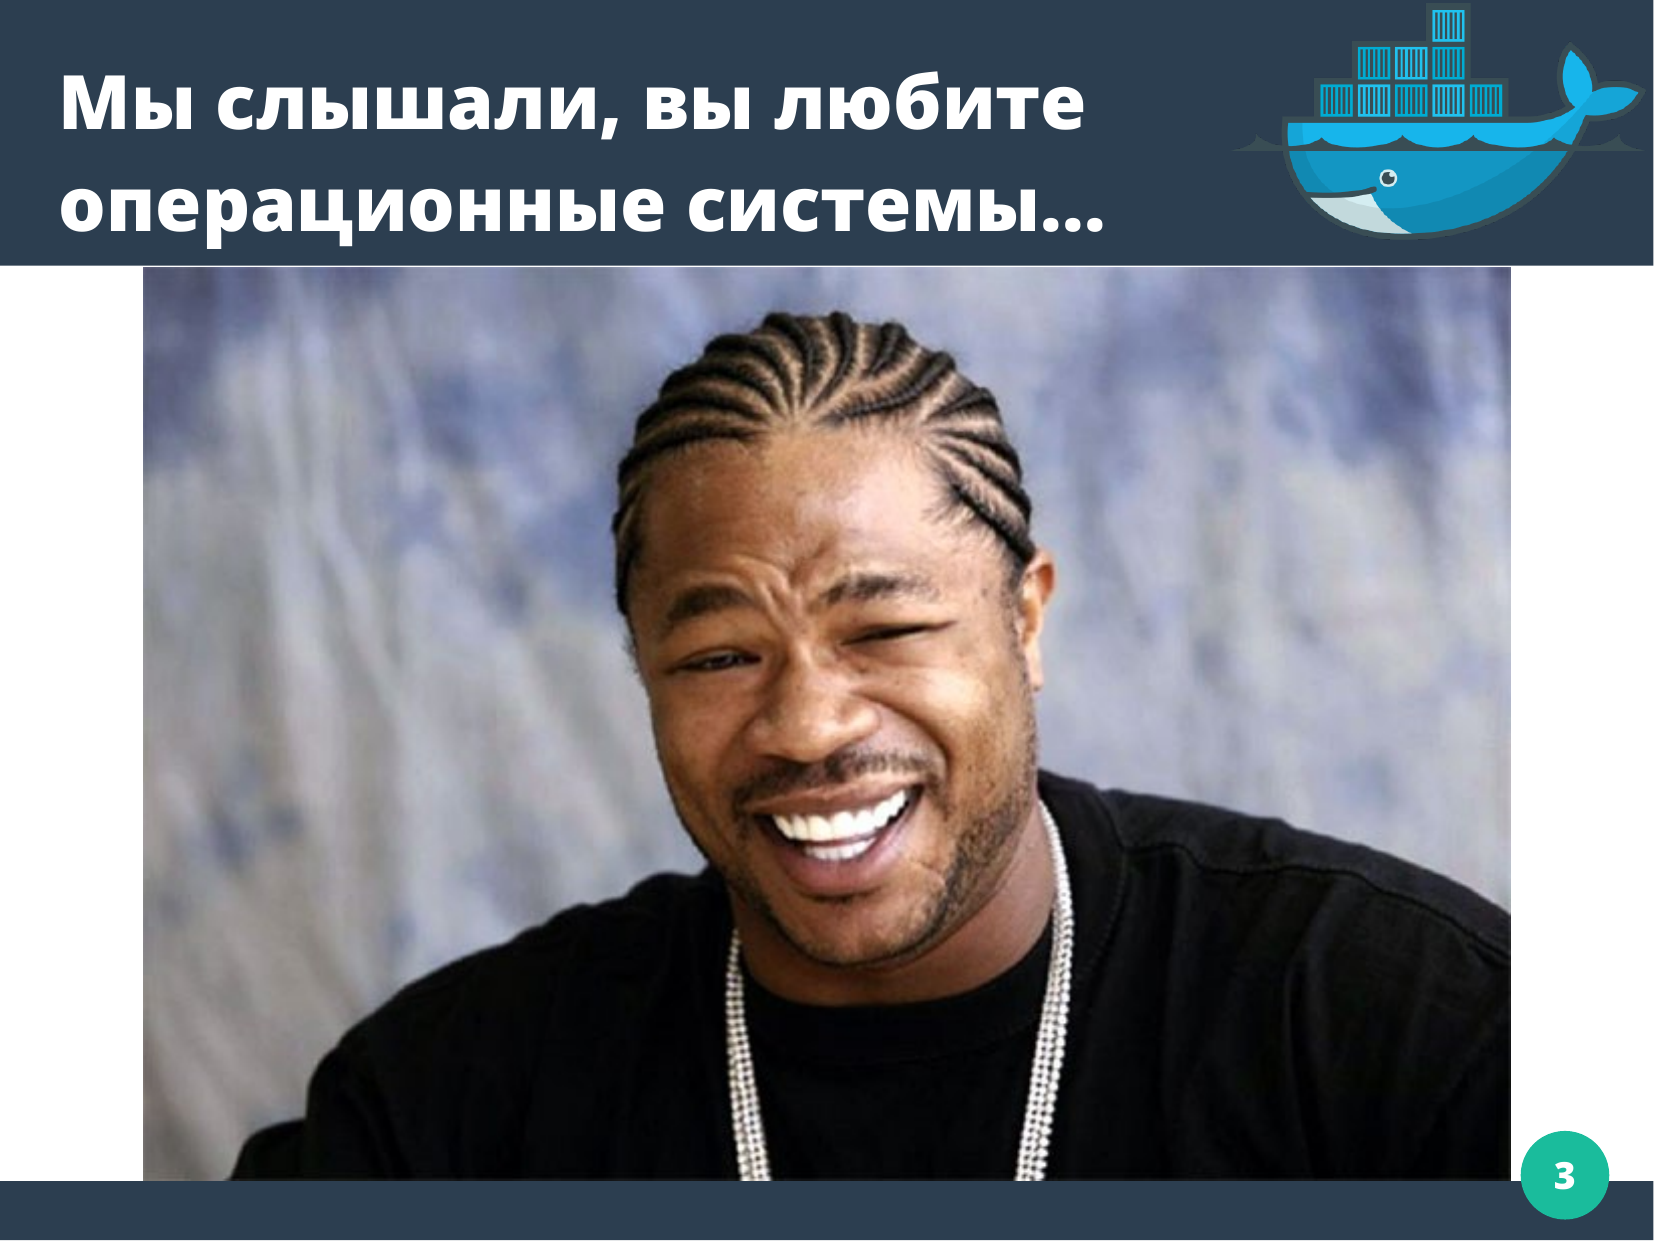

# Мы слышали, вы любите операционные системы...
3